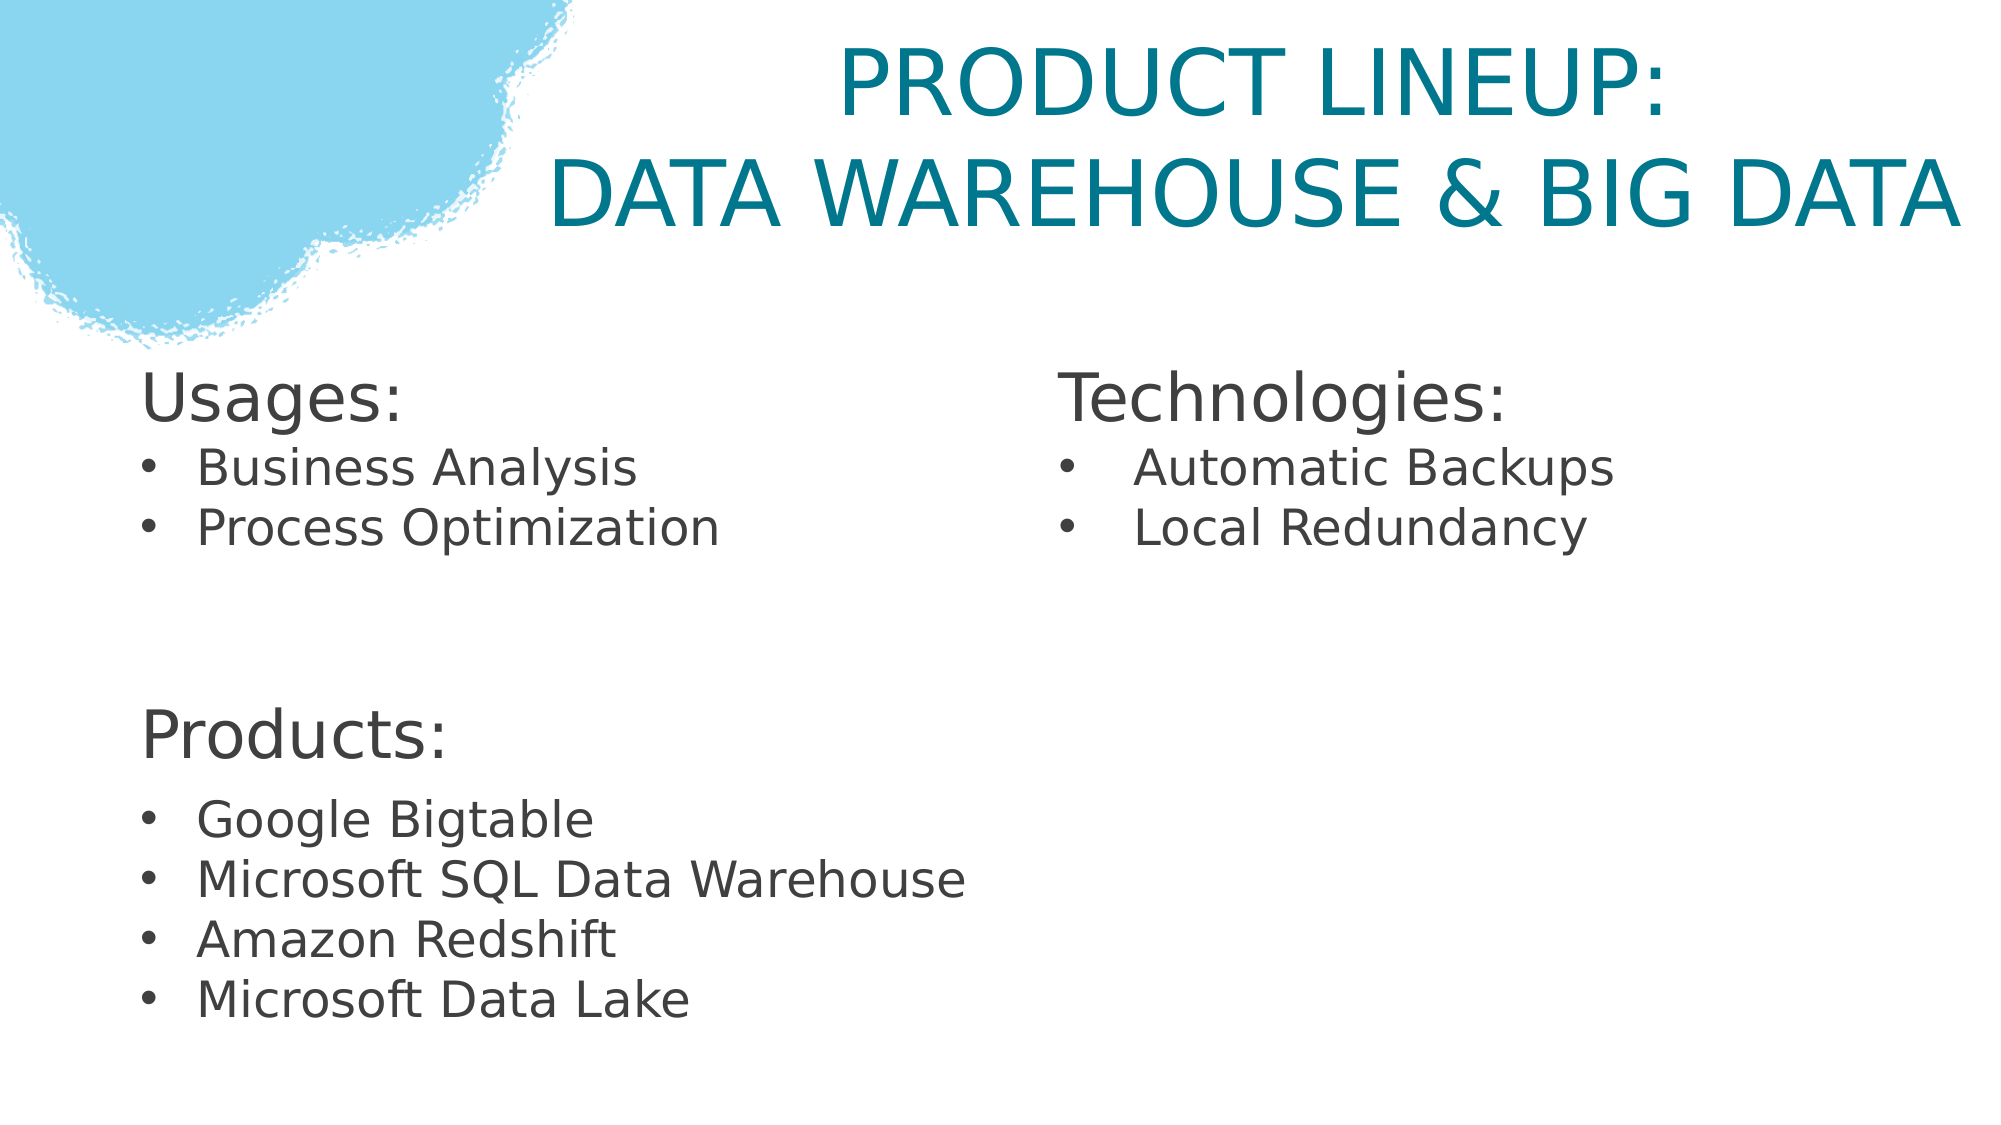

Product Lineup:
Data Warehouse & Big Data
Usages:
Business Analysis
Process Optimization
Technologies:
Automatic Backups
Local Redundancy
Products:
Google Bigtable
Microsoft SQL Data Warehouse
Amazon Redshift
Microsoft Data Lake